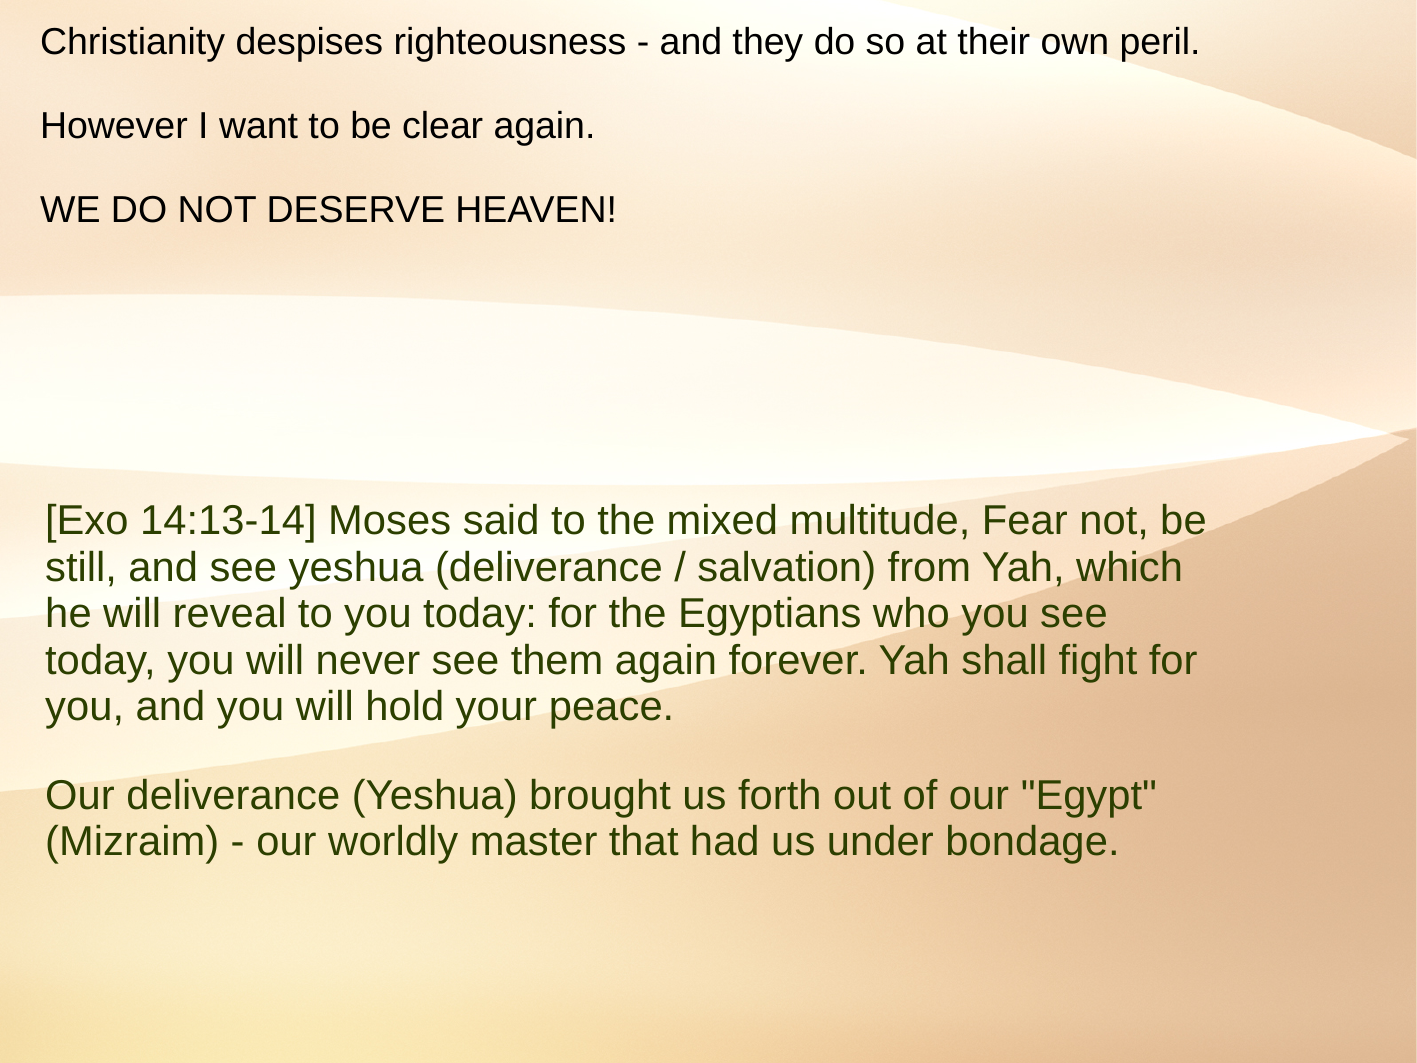

Christianity despises righteousness - and they do so at their own peril.
However I want to be clear again.
WE DO NOT DESERVE HEAVEN!
[Exo 14:13-14] Moses said to the mixed multitude, Fear not, be still, and see yeshua (deliverance / salvation) from Yah, which he will reveal to you today: for the Egyptians who you see today, you will never see them again forever. Yah shall fight for you, and you will hold your peace.
Our deliverance (Yeshua) brought us forth out of our "Egypt" (Mizraim) - our worldly master that had us under bondage.